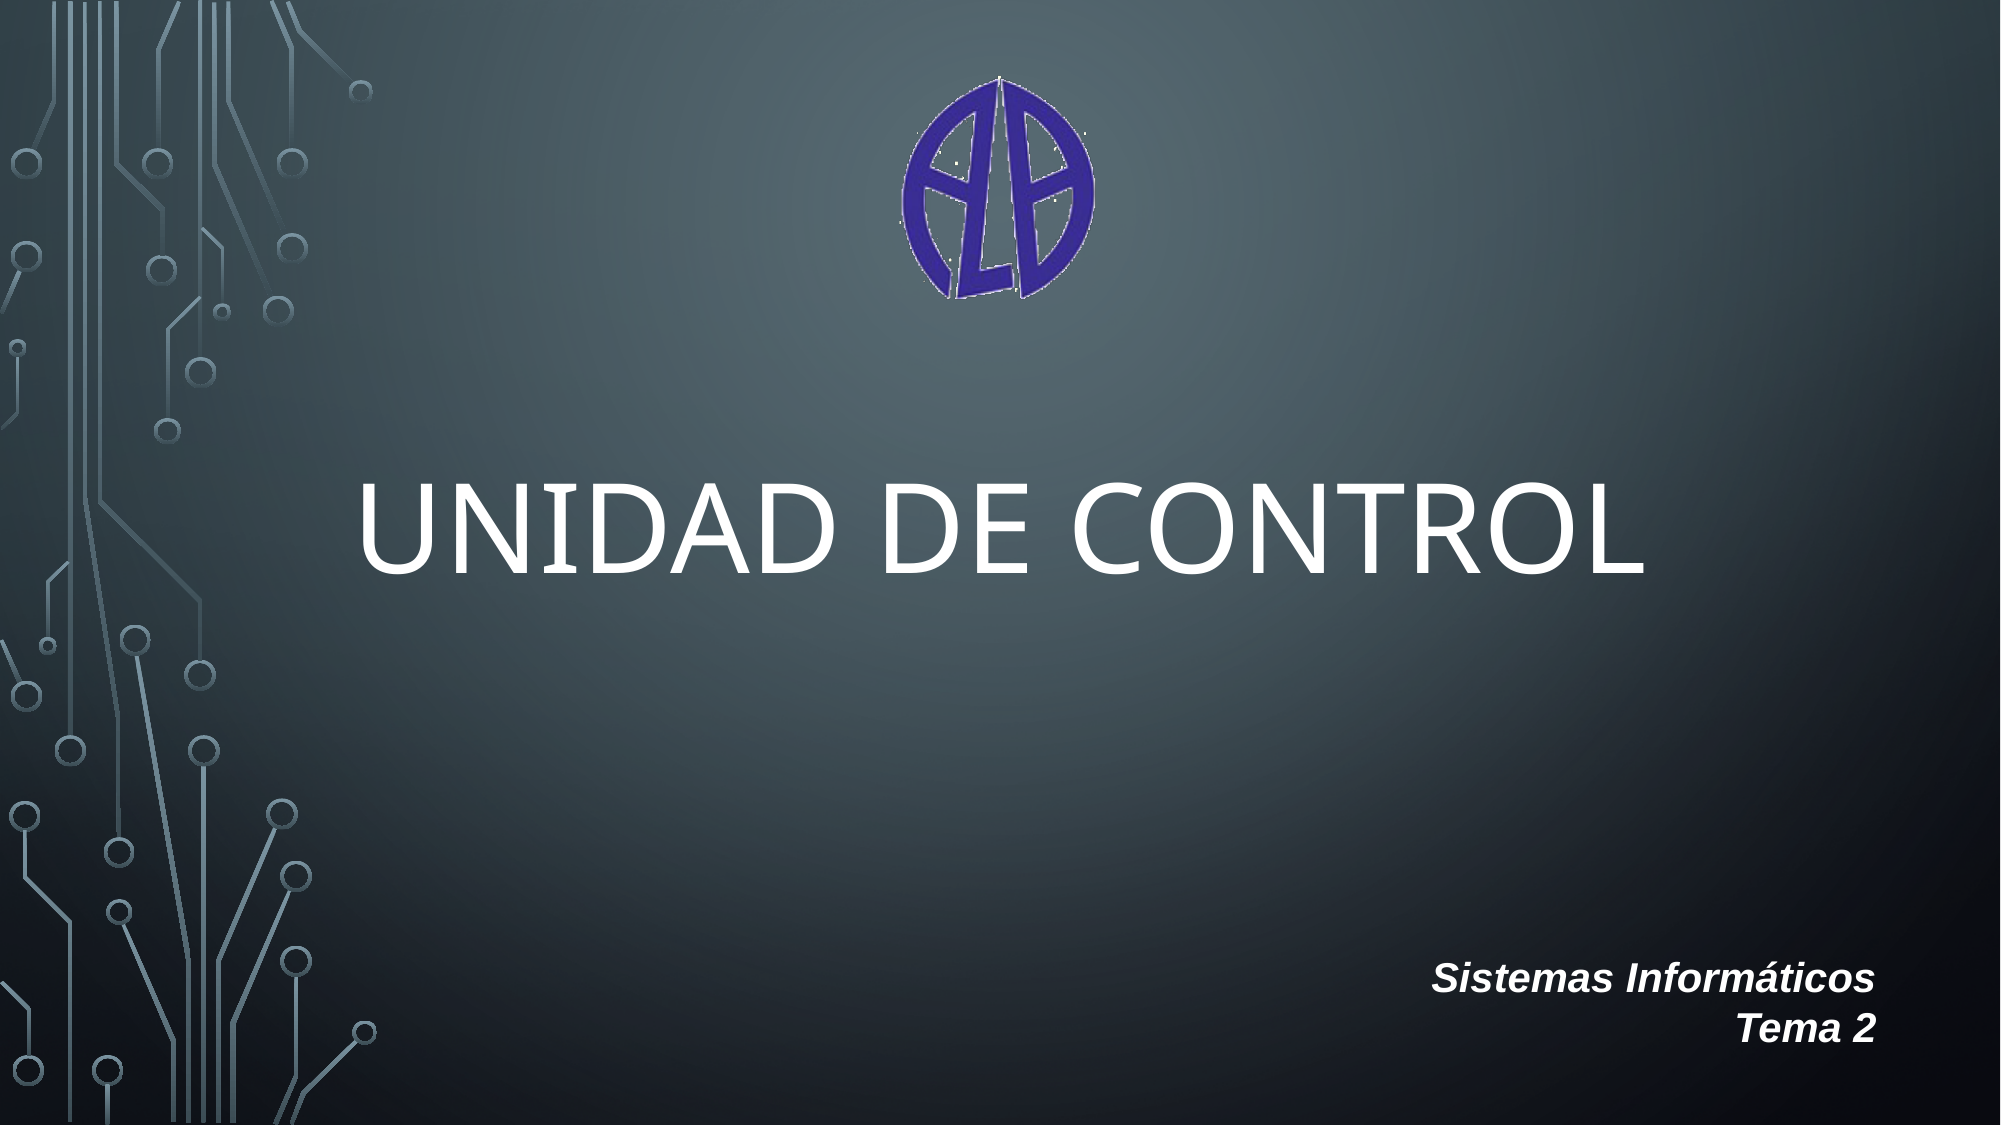

UNIDAD DE CONTROL
Sistemas Informáticos
Tema 2